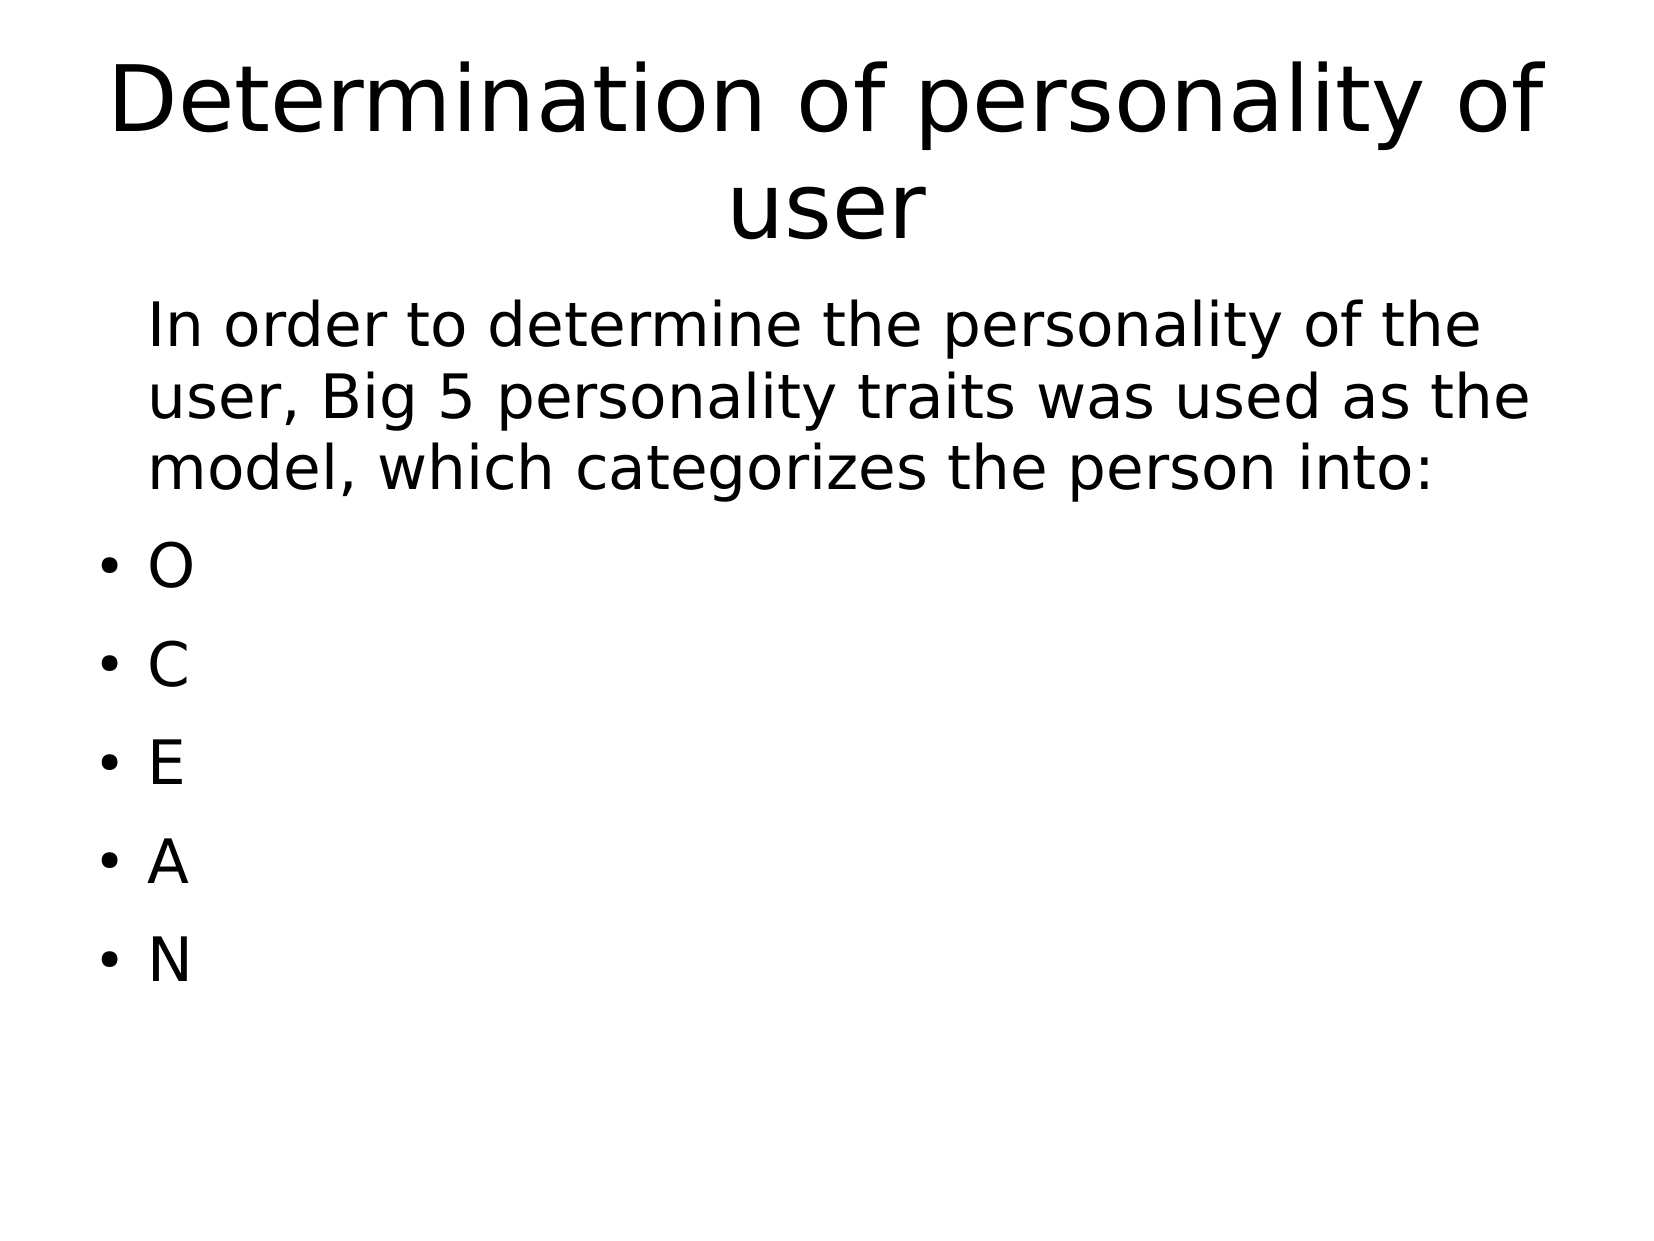

# Determination of personality of user
In order to determine the personality of the user, Big 5 personality traits was used as the model, which categorizes the person into:
O
C
E
A
N